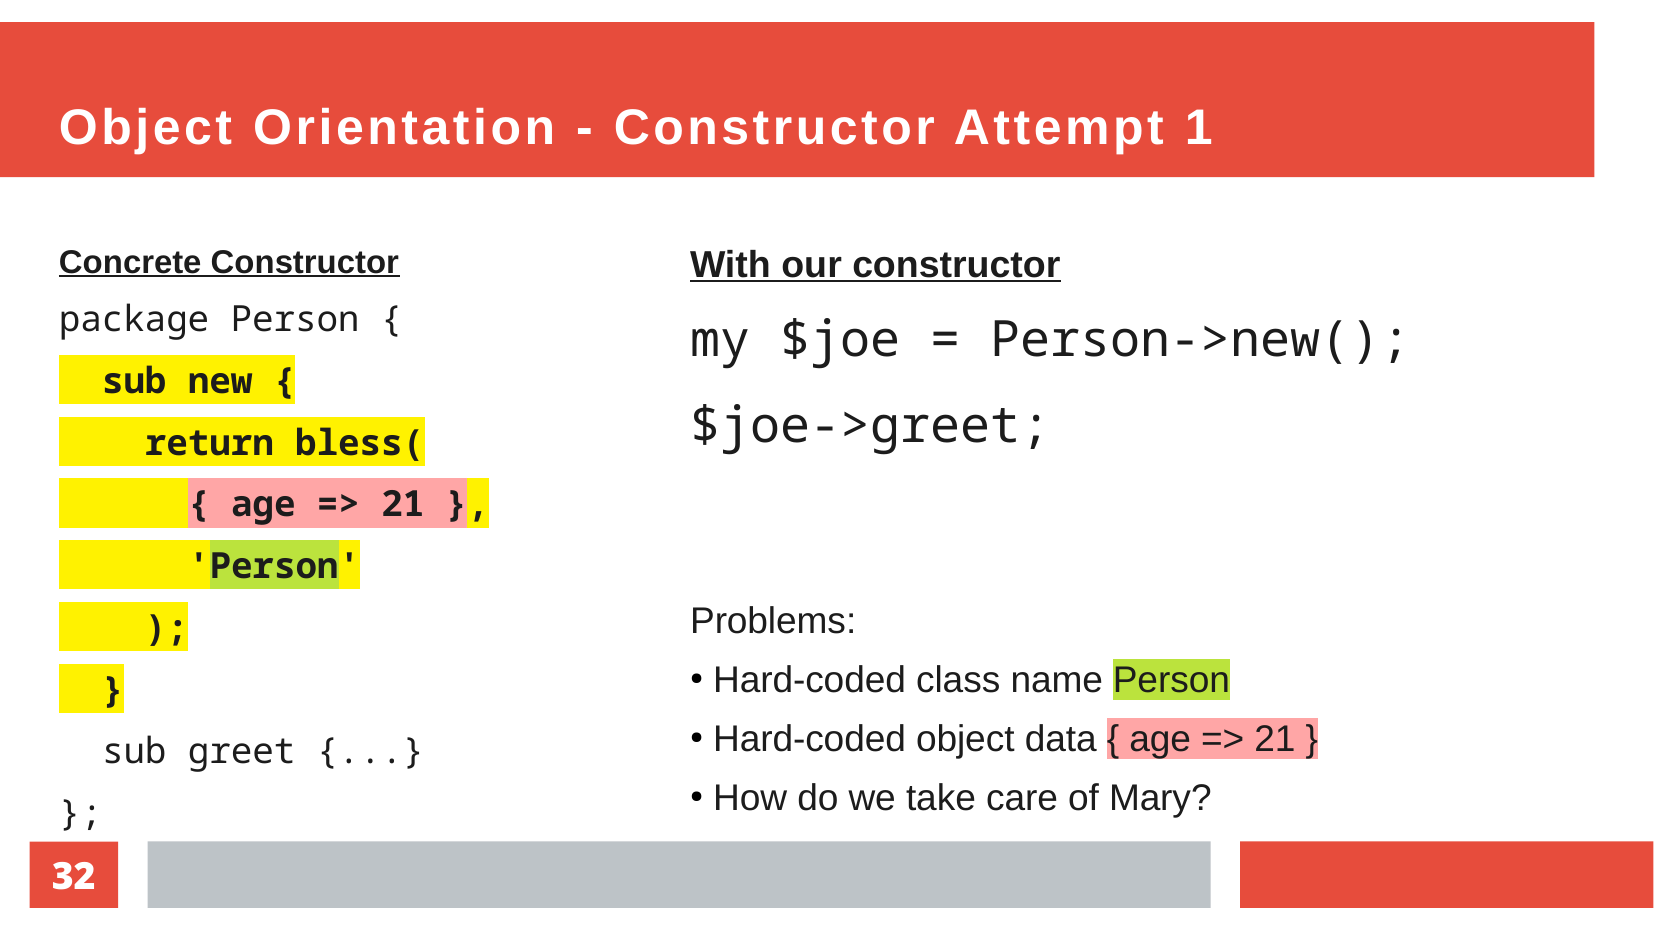

# Object Orientation - Constructor Attempt 1
Concrete Constructor
package Person {
 sub new {
 return bless(
 { age => 21 },
 'Person'
 );
 }
 sub greet {...}
};
With our constructor
my $joe = Person->new();
$joe->greet;
Problems:
 Hard-coded class name Person
 Hard-coded object data { age => 21 }
 How do we take care of Mary?
32